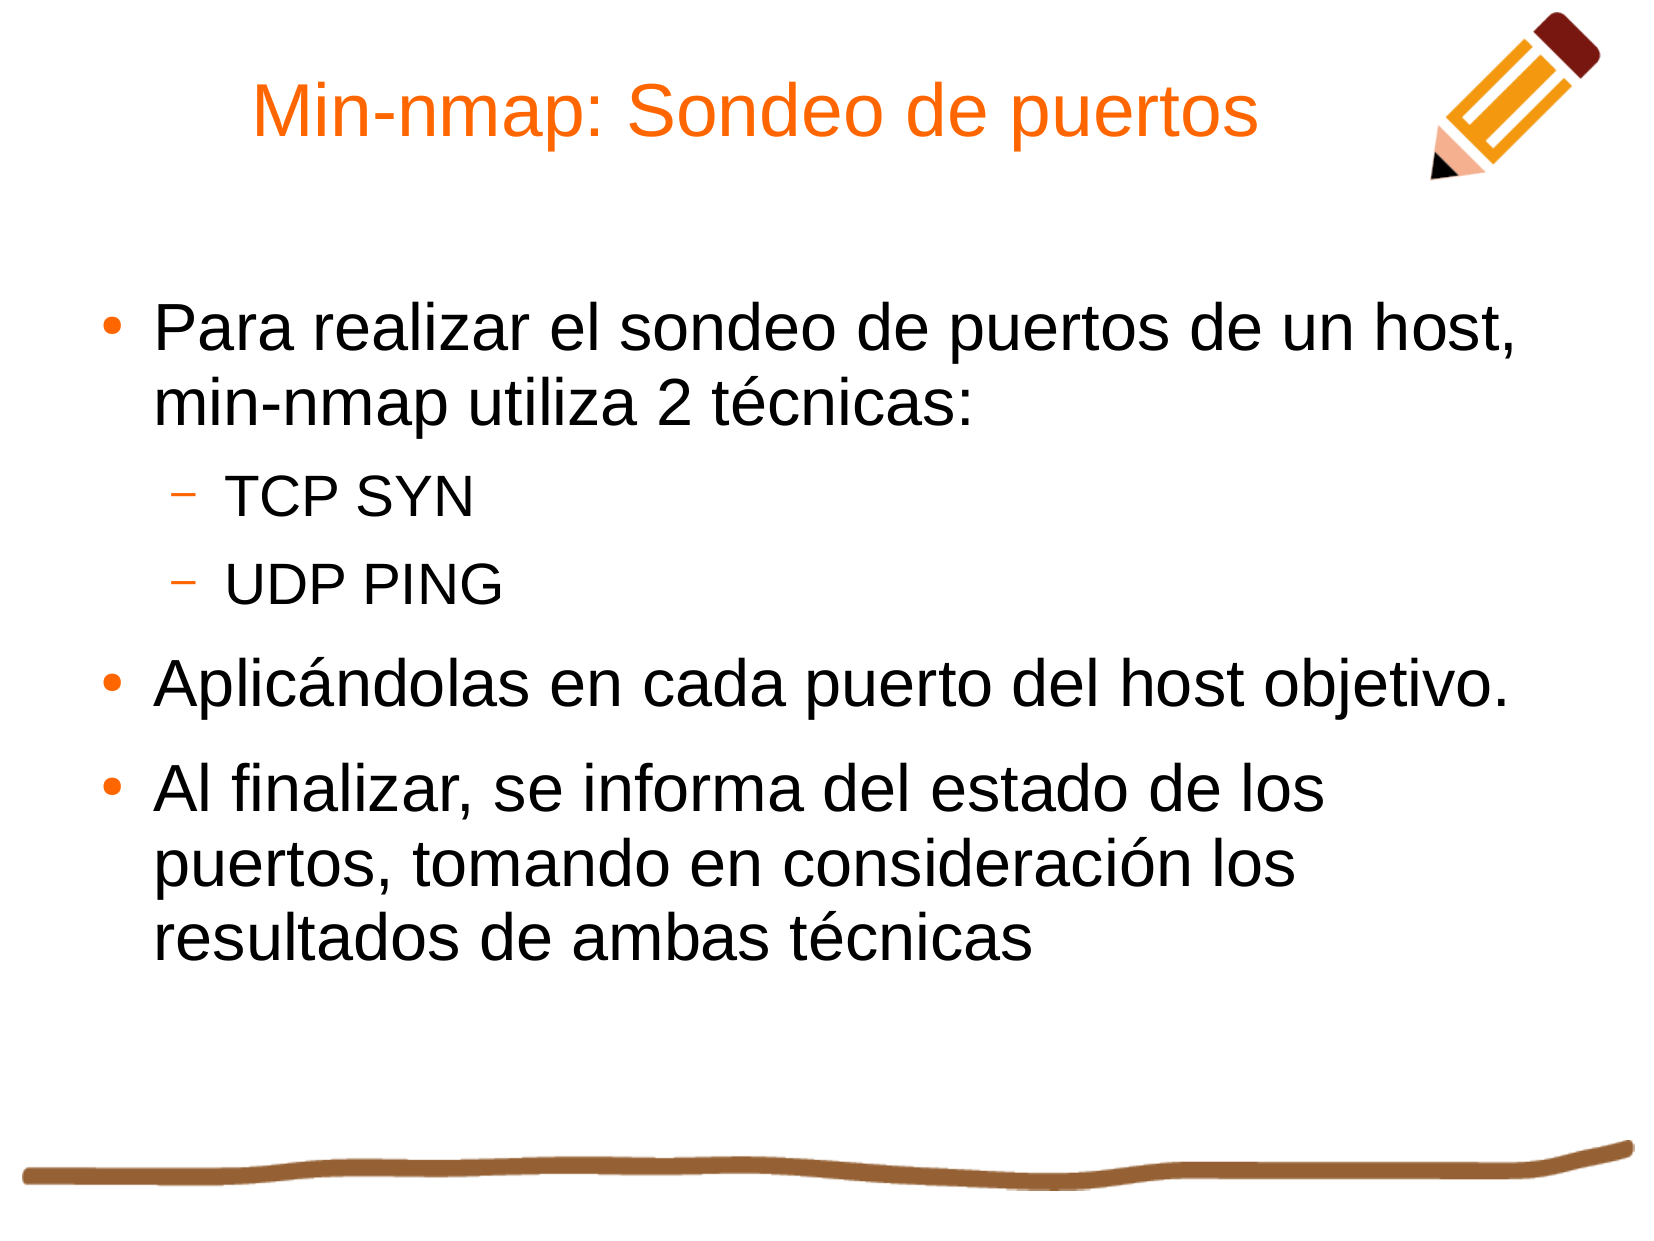

# Min-nmap: Sondeo de puertos
Para realizar el sondeo de puertos de un host, min-nmap utiliza 2 técnicas:
TCP SYN
UDP PING
Aplicándolas en cada puerto del host objetivo.
Al finalizar, se informa del estado de los puertos, tomando en consideración los resultados de ambas técnicas